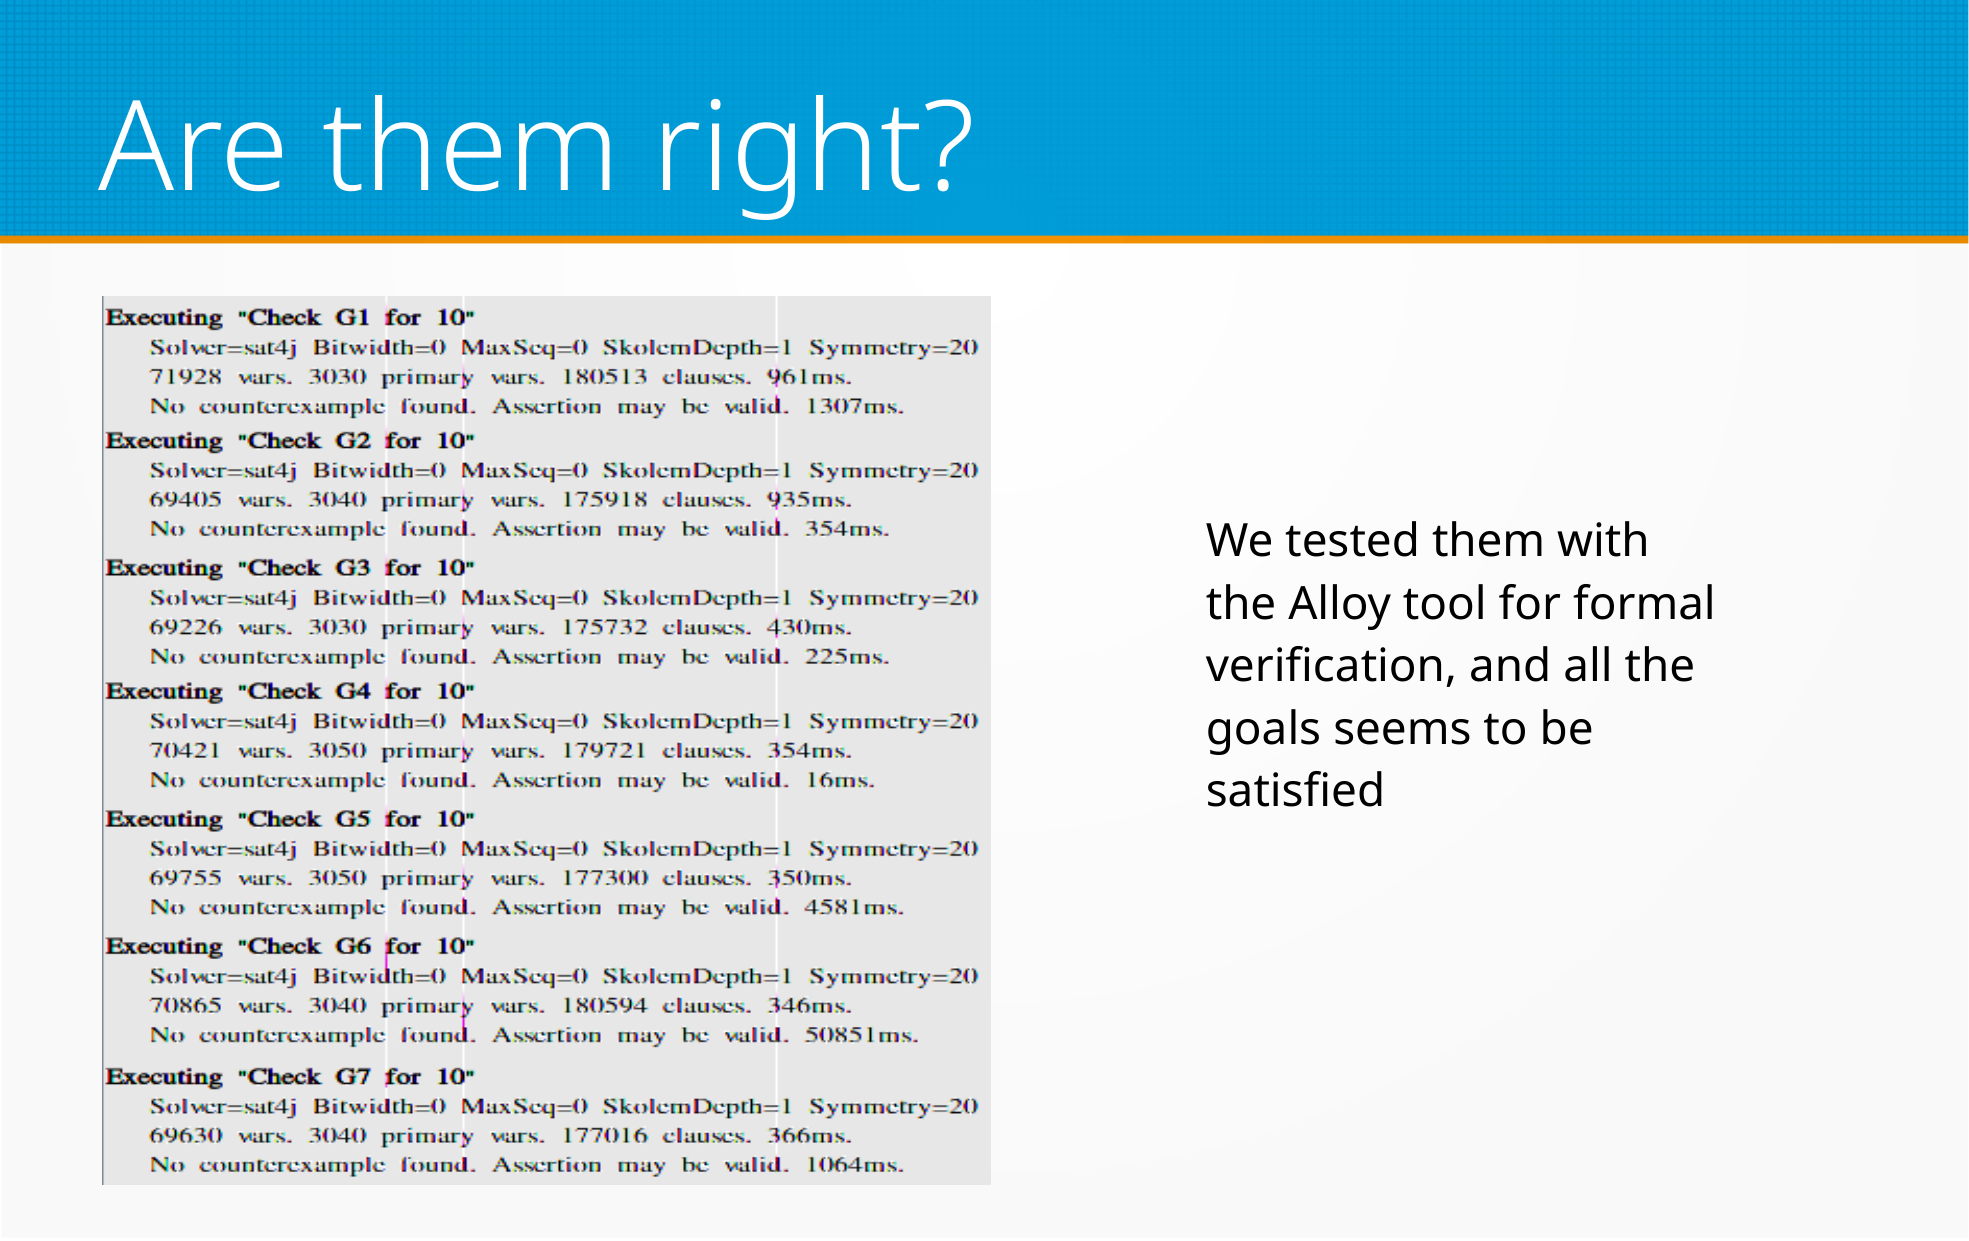

# Are them right?
We tested them with the Alloy tool for formal verification, and all the goals seems to be satisfied